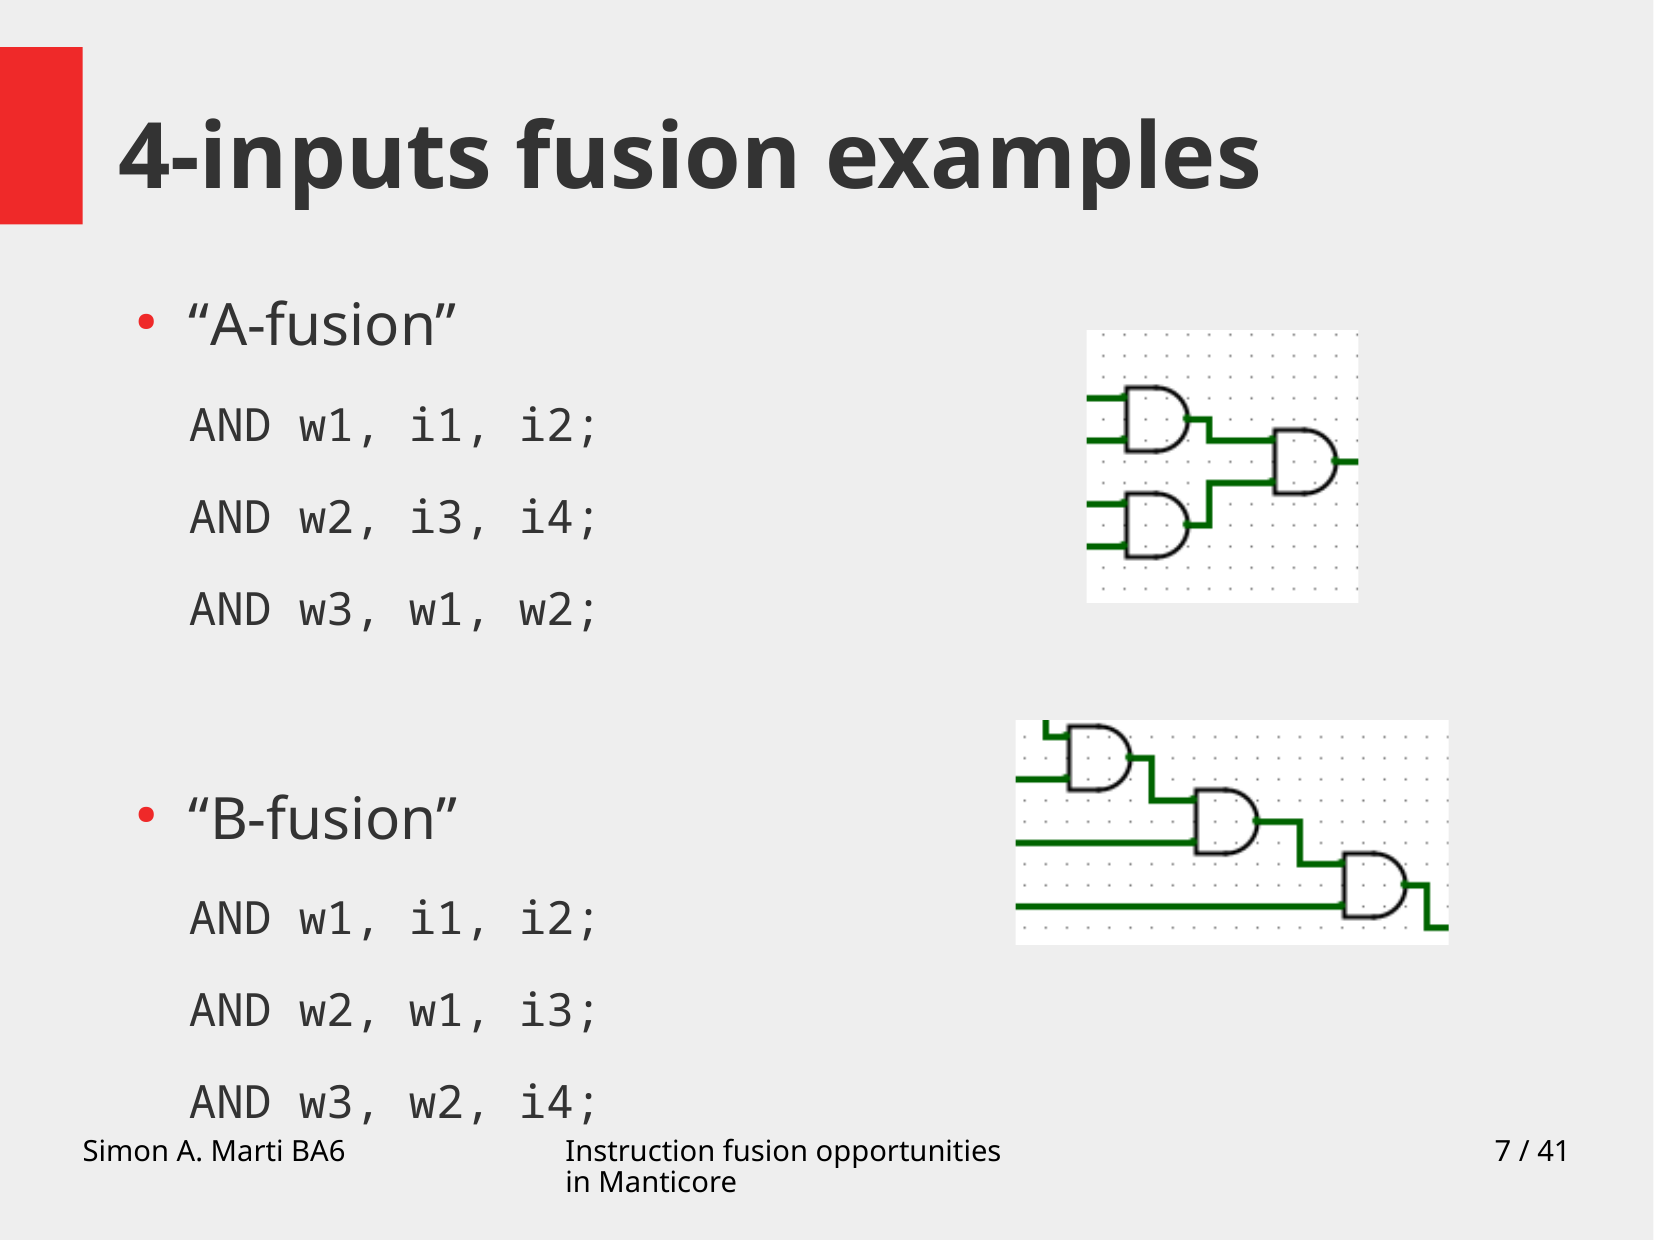

# 4-inputs fusion examples
“A-fusion”
AND w1, i1, i2;
AND w2, i3, i4;
AND w3, w1, w2;
“B-fusion”
AND w1, i1, i2;
AND w2, w1, i3;
AND w3, w2, i4;
Simon A. Marti BA6
Instruction fusion opportunities in Manticore
7